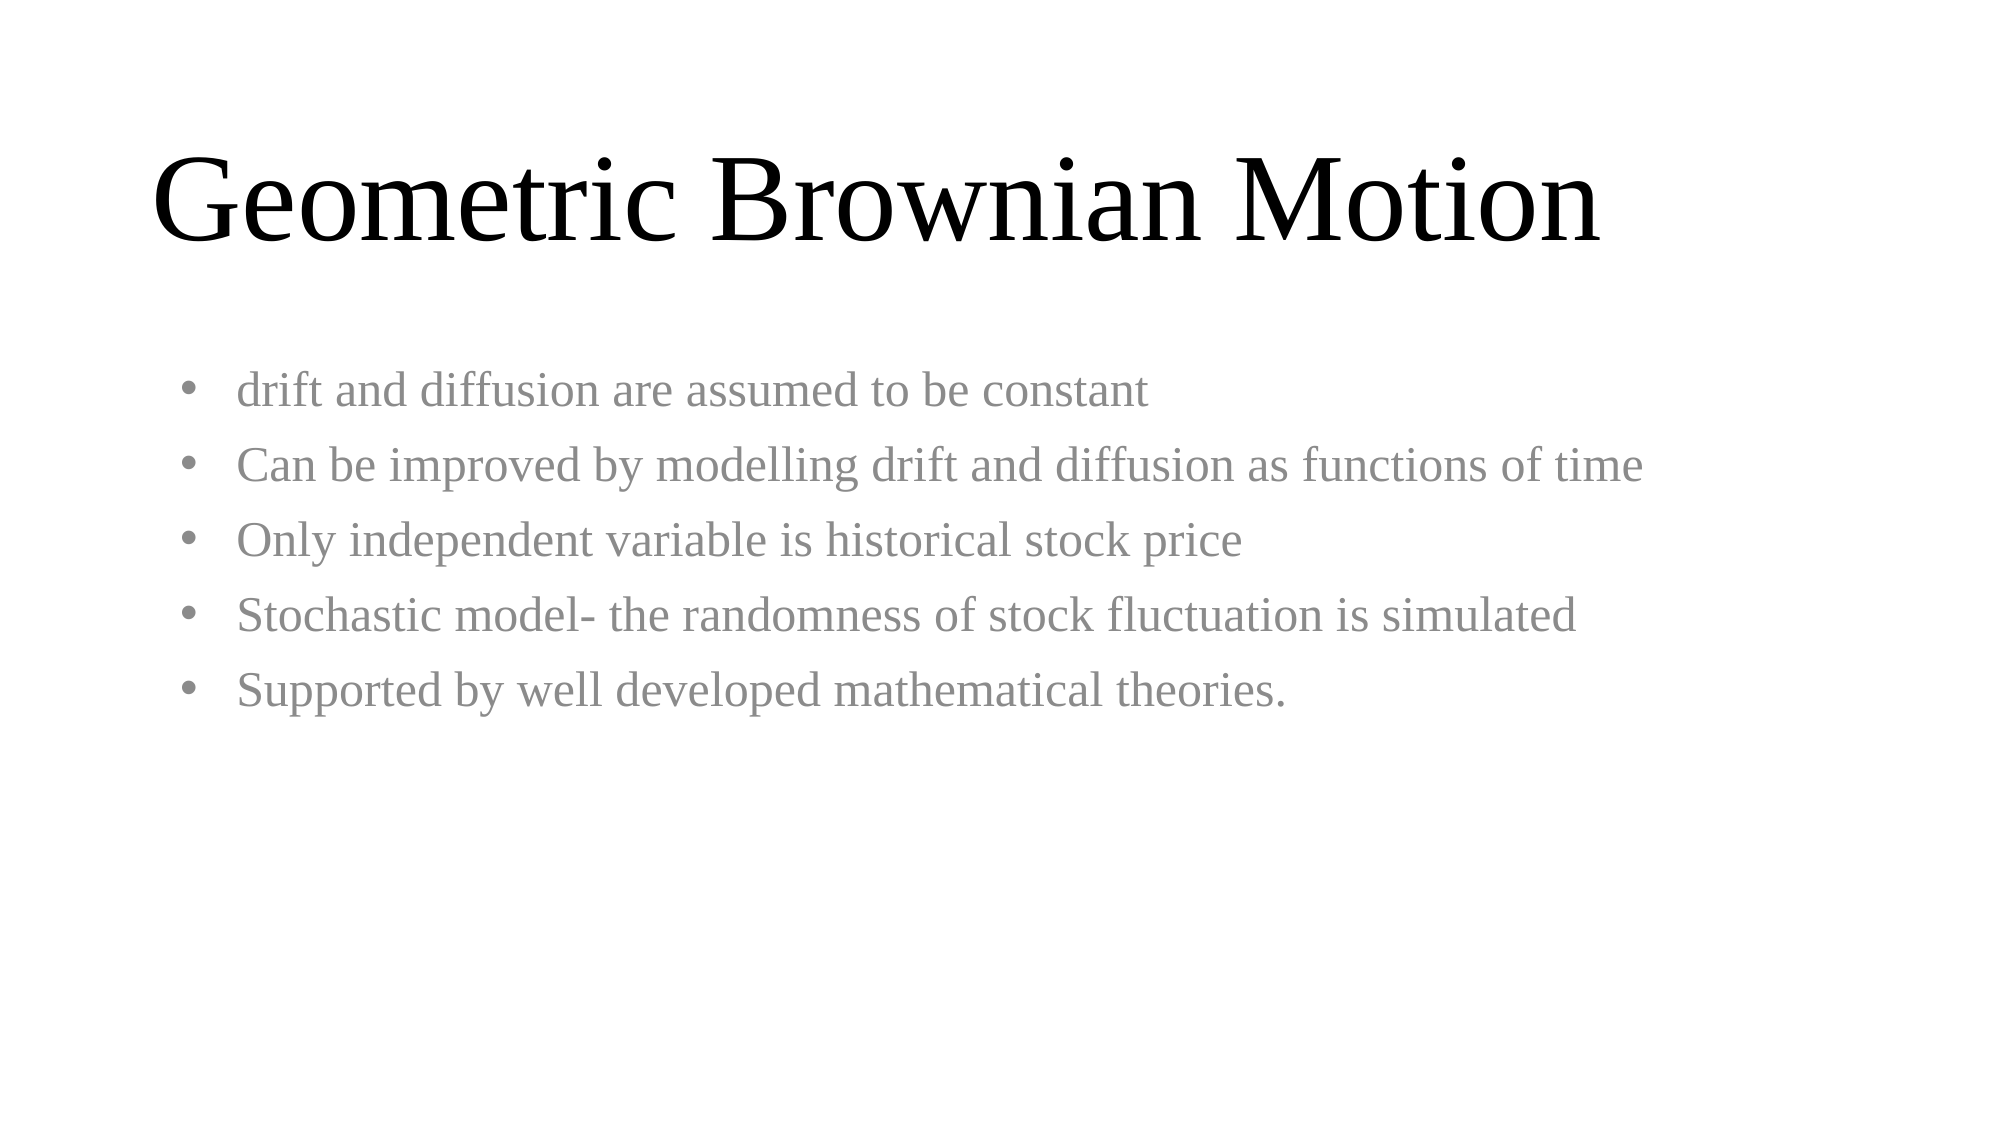

# Geometric Brownian Motion
drift and diffusion are assumed to be constant
Can be improved by modelling drift and diffusion as functions of time
Only independent variable is historical stock price
Stochastic model- the randomness of stock fluctuation is simulated
Supported by well developed mathematical theories.